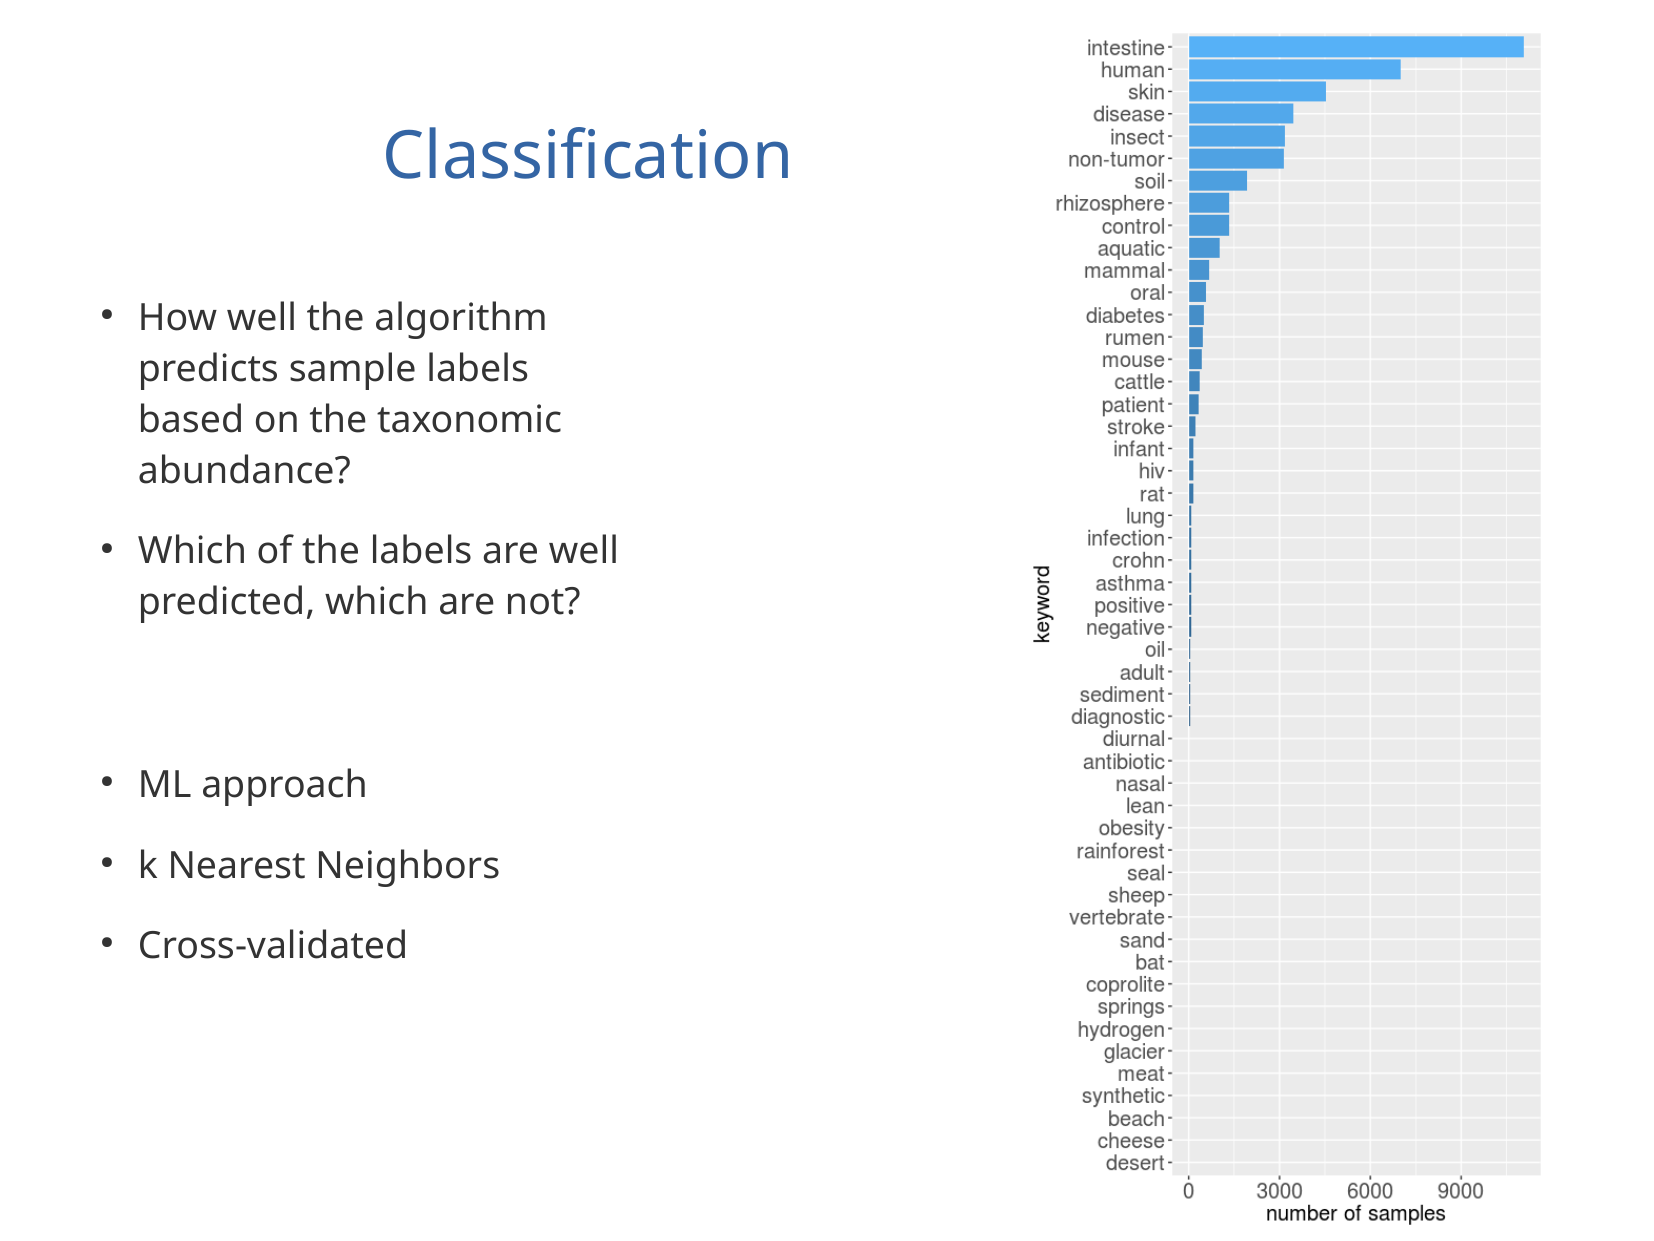

# Classification
How well the algorithm
predicts sample labels
based on the taxonomic abundance?
Which of the labels are well predicted, which are not?
ML approach
k Nearest Neighbors
Cross-validated
Claim 1: I have classes that are wll predicted and poorly, it makes sense because some of the classes are “control”
Claim 2: I can predict classes well (and only use classes that can potentially be predicted well, e.g. “soil”)